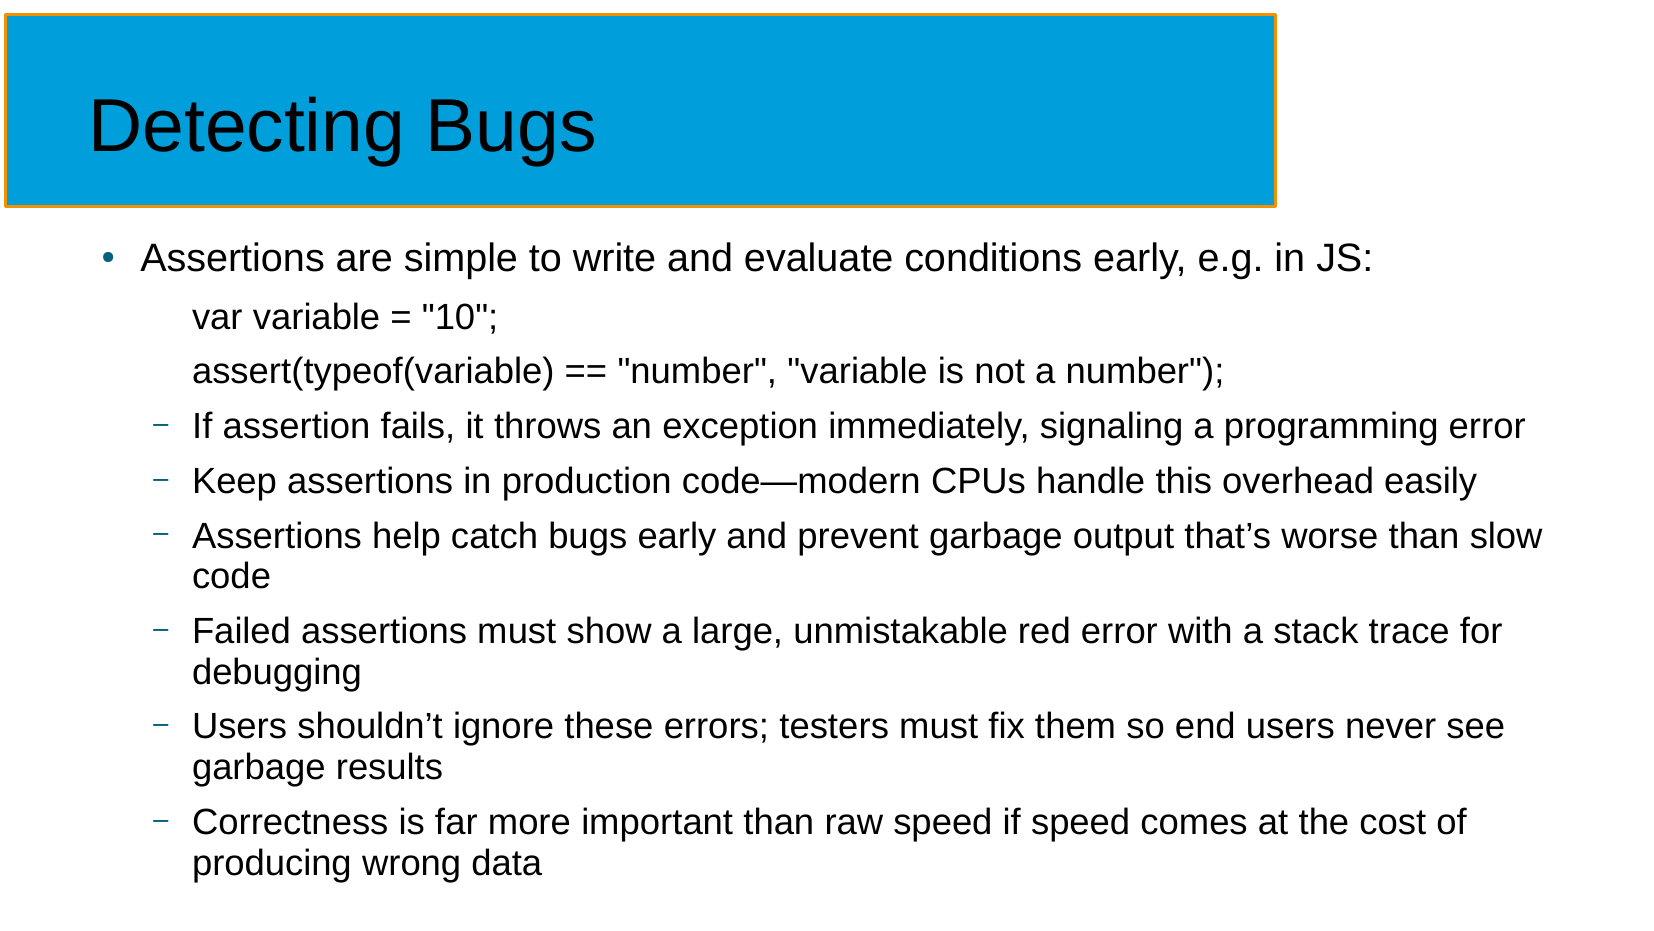

# Detecting Bugs
Assertions are simple to write and evaluate conditions early, e.g. in JS:
var variable = "10";
assert(typeof(variable) == "number", "variable is not a number");
If assertion fails, it throws an exception immediately, signaling a programming error
Keep assertions in production code—modern CPUs handle this overhead easily
Assertions help catch bugs early and prevent garbage output that’s worse than slow code
Failed assertions must show a large, unmistakable red error with a stack trace for debugging
Users shouldn’t ignore these errors; testers must fix them so end users never see garbage results
Correctness is far more important than raw speed if speed comes at the cost of producing wrong data